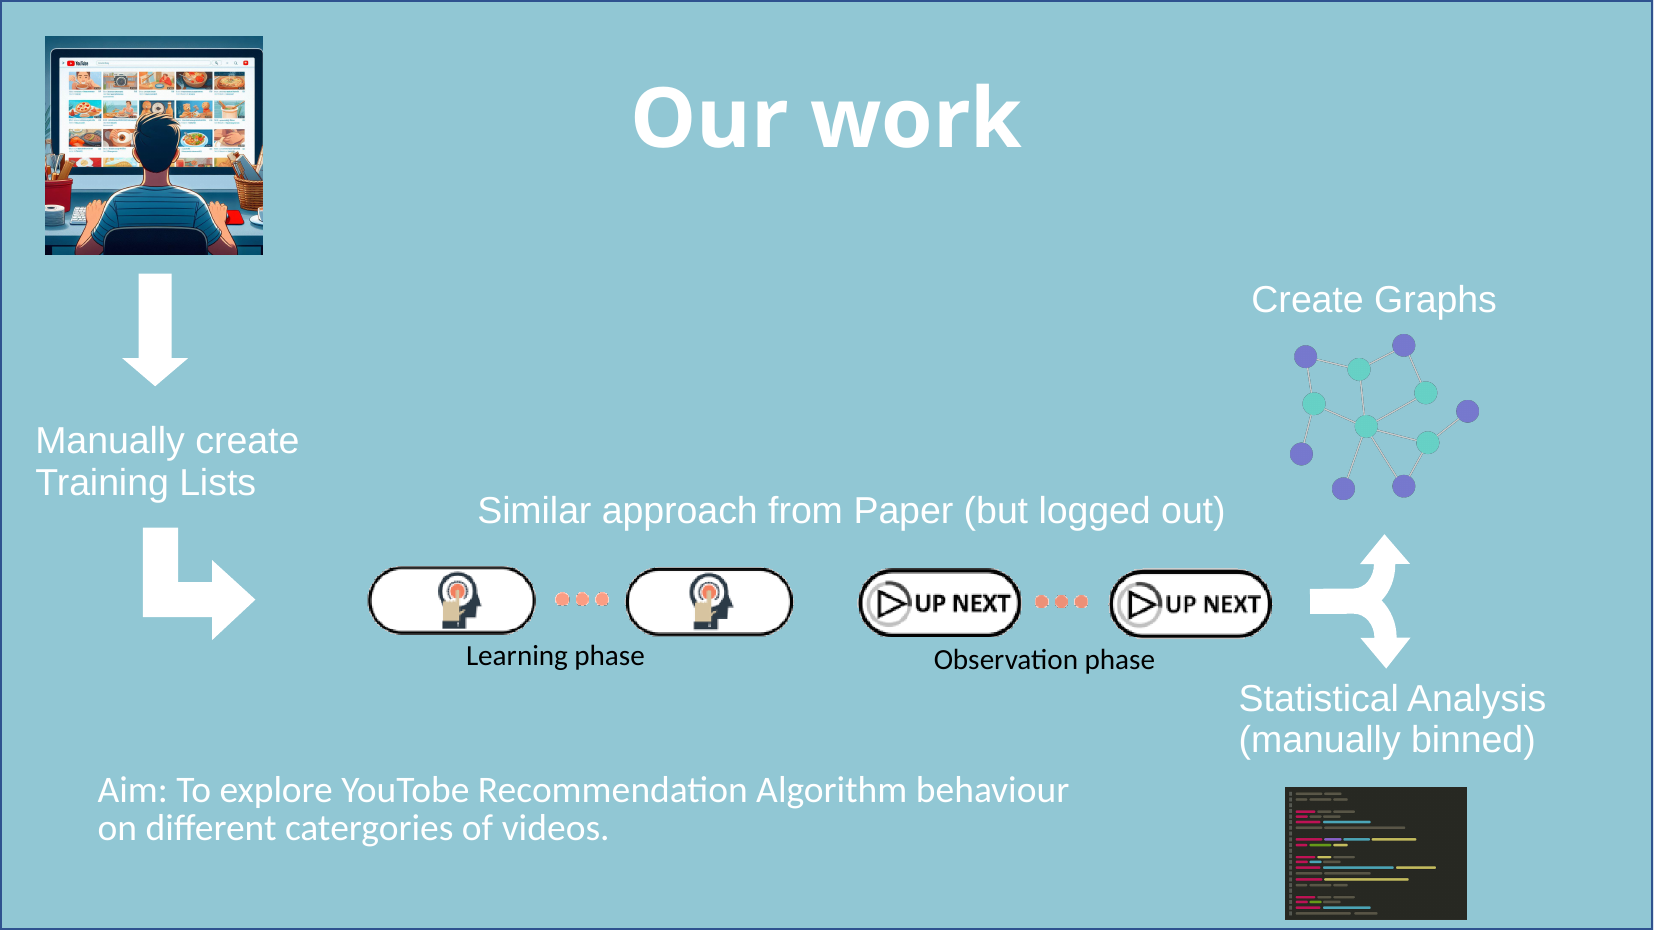

# Our work
Create Graphs
Manually create
Training Lists
Similar approach from Paper (but logged out)
Learning phase
Observation phase
Statistical Analysis
(manually binned)
Aim: To explore YouTobe Recommendation Algorithm behaviour on different catergories of videos.